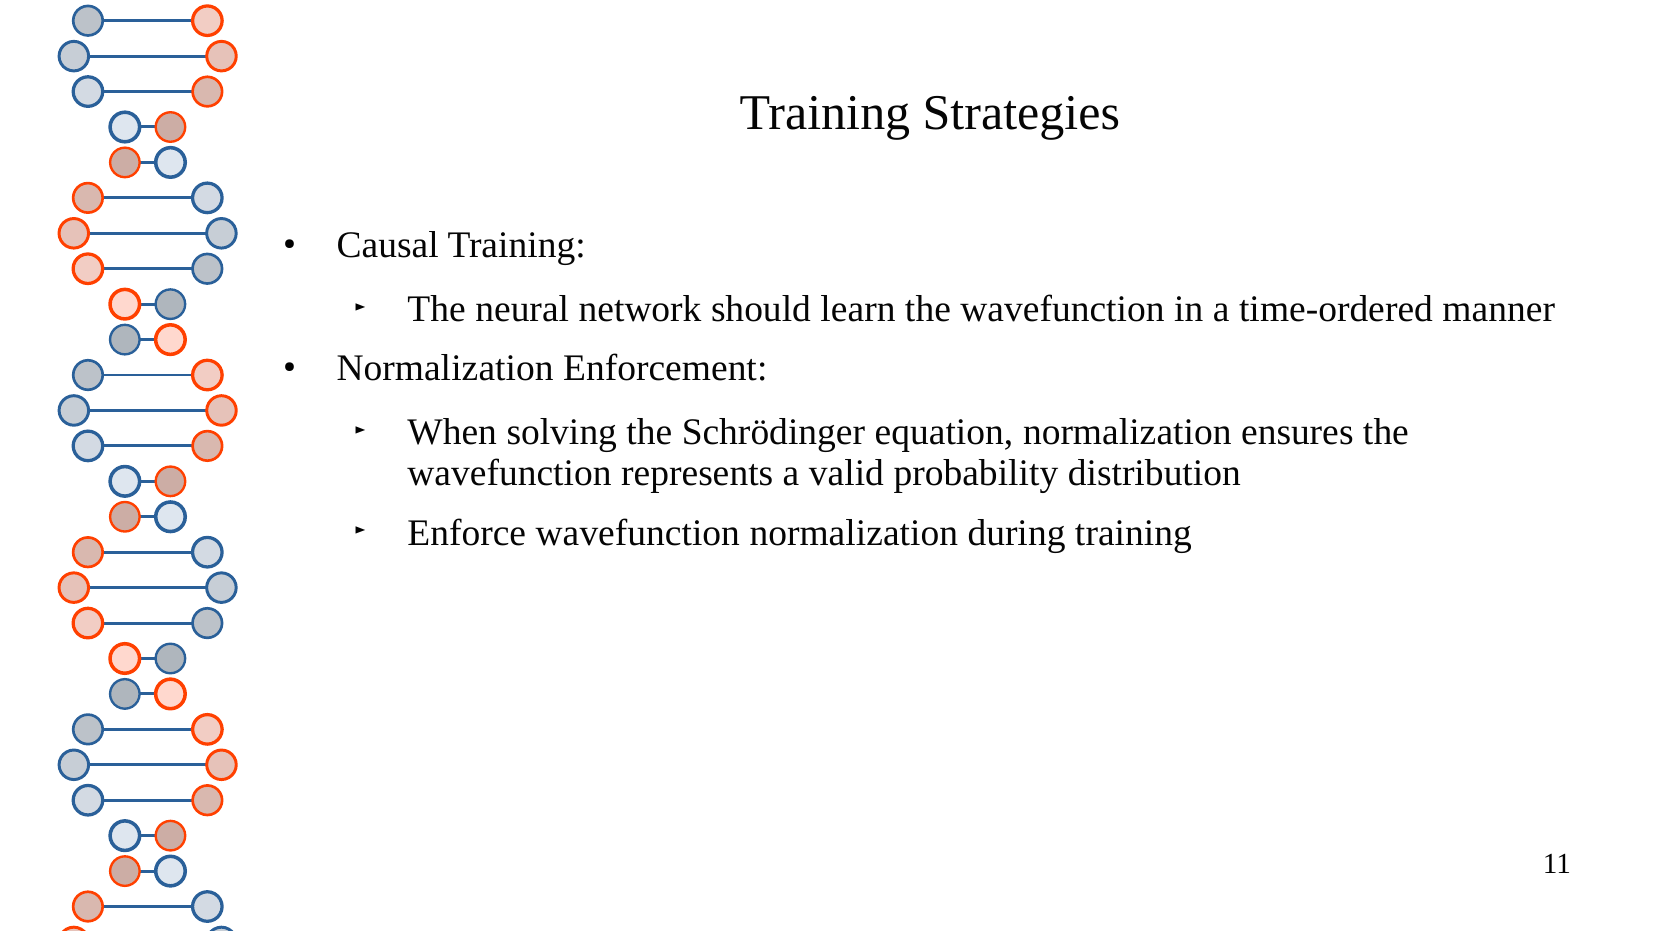

# Training Strategies
Causal Training:
The neural network should learn the wavefunction in a time-ordered manner
Normalization Enforcement:
When solving the Schrödinger equation, normalization ensures the wavefunction represents a valid probability distribution
Enforce wavefunction normalization during training
11